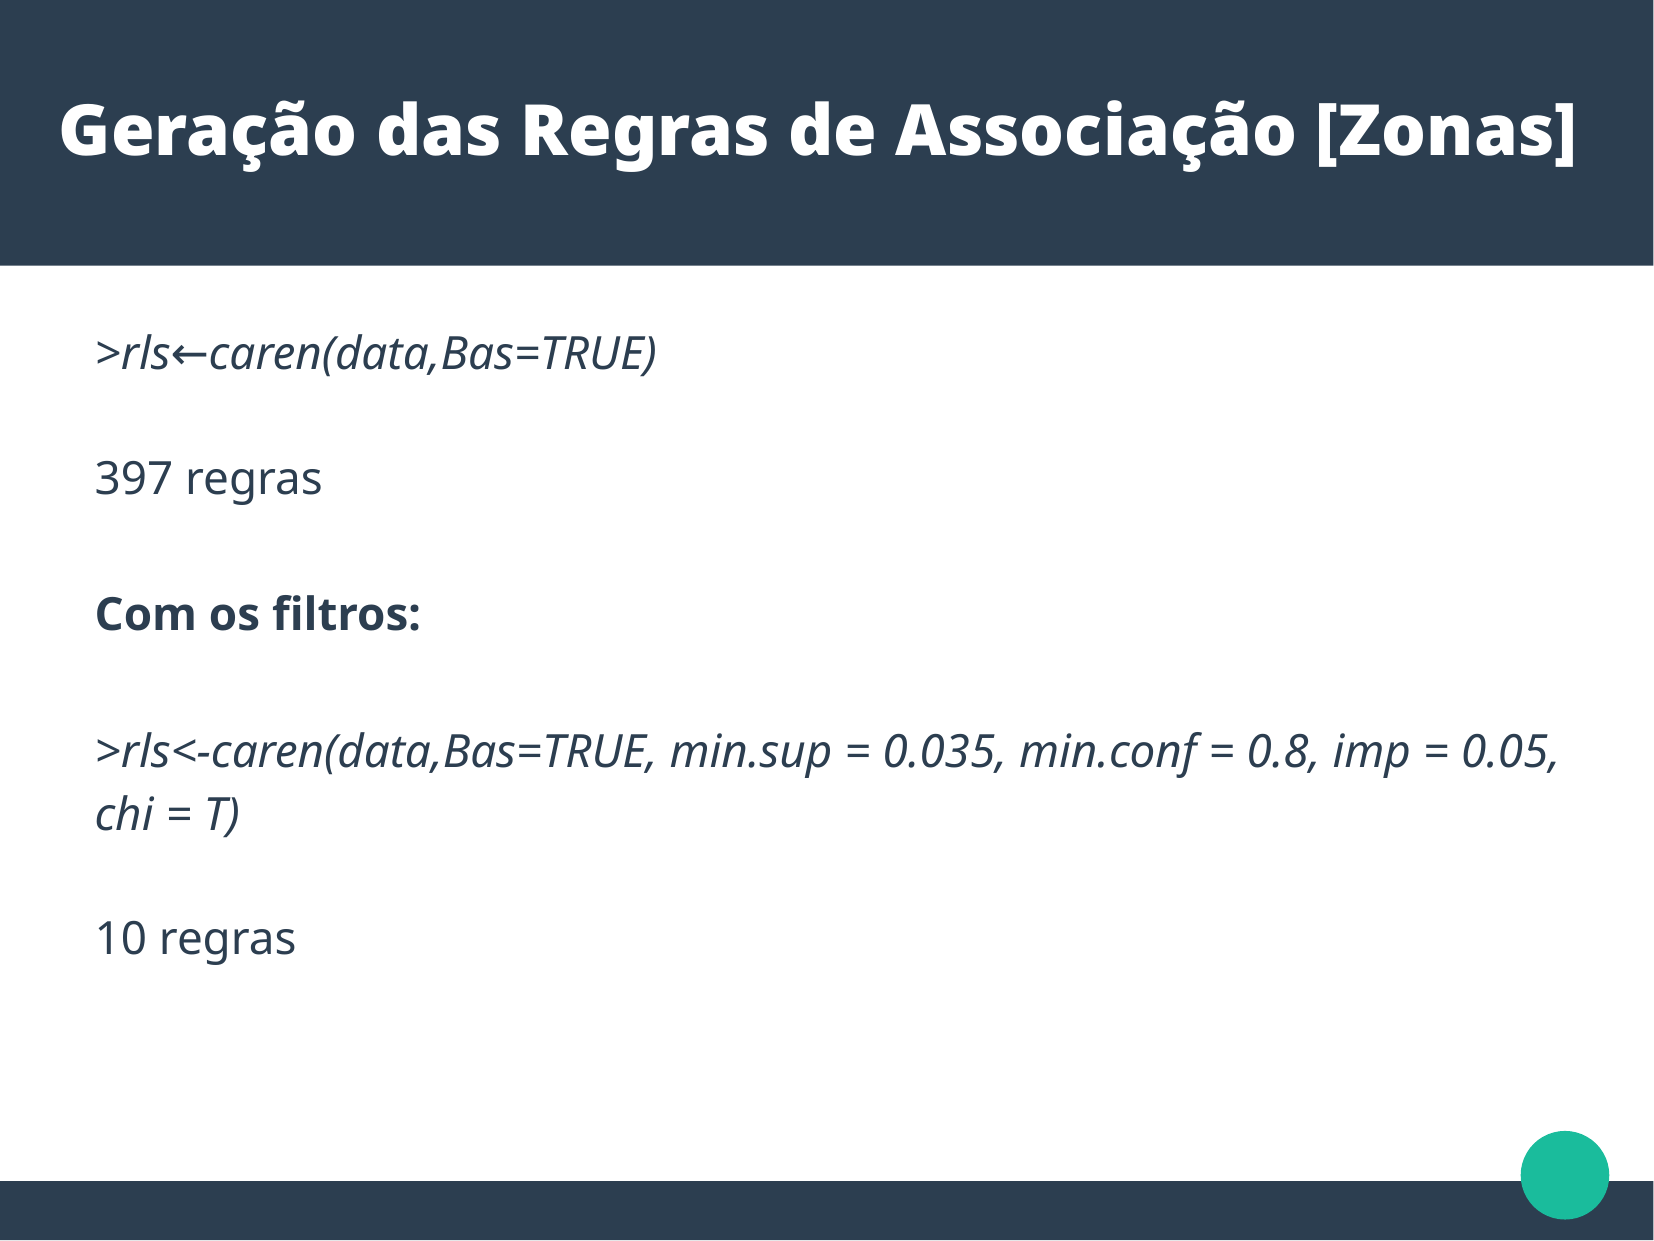

# Geração das Regras de Associação [Zonas]
>rls←caren(data,Bas=TRUE)
397 regras
Com os filtros:
>rls<-caren(data,Bas=TRUE, min.sup = 0.035, min.conf = 0.8, imp = 0.05, chi = T)
10 regras